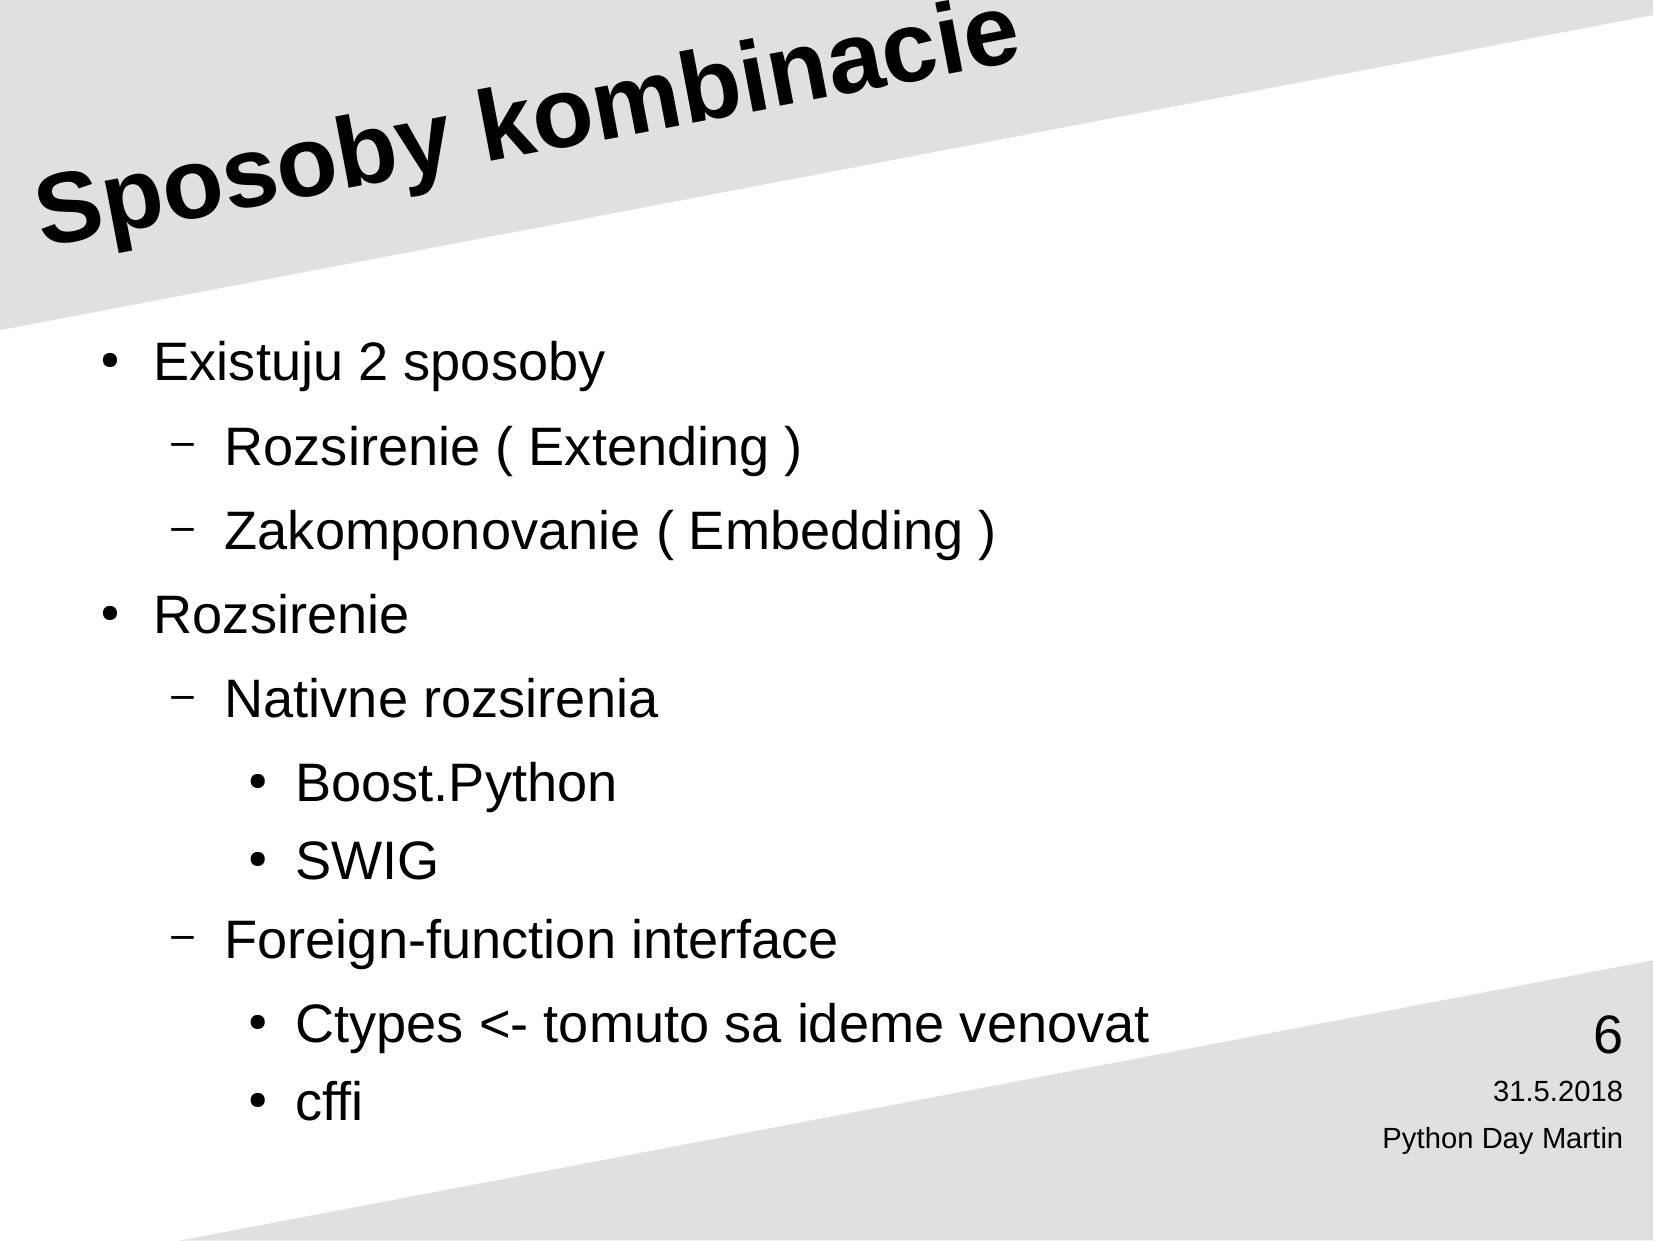

# Sposoby kombinacie
Existuju 2 sposoby
Rozsirenie ( Extending )
Zakomponovanie ( Embedding )
Rozsirenie
Nativne rozsirenia
Boost.Python
SWIG
Foreign-function interface
Ctypes <- tomuto sa ideme venovat
cffi
6
Your footer here.